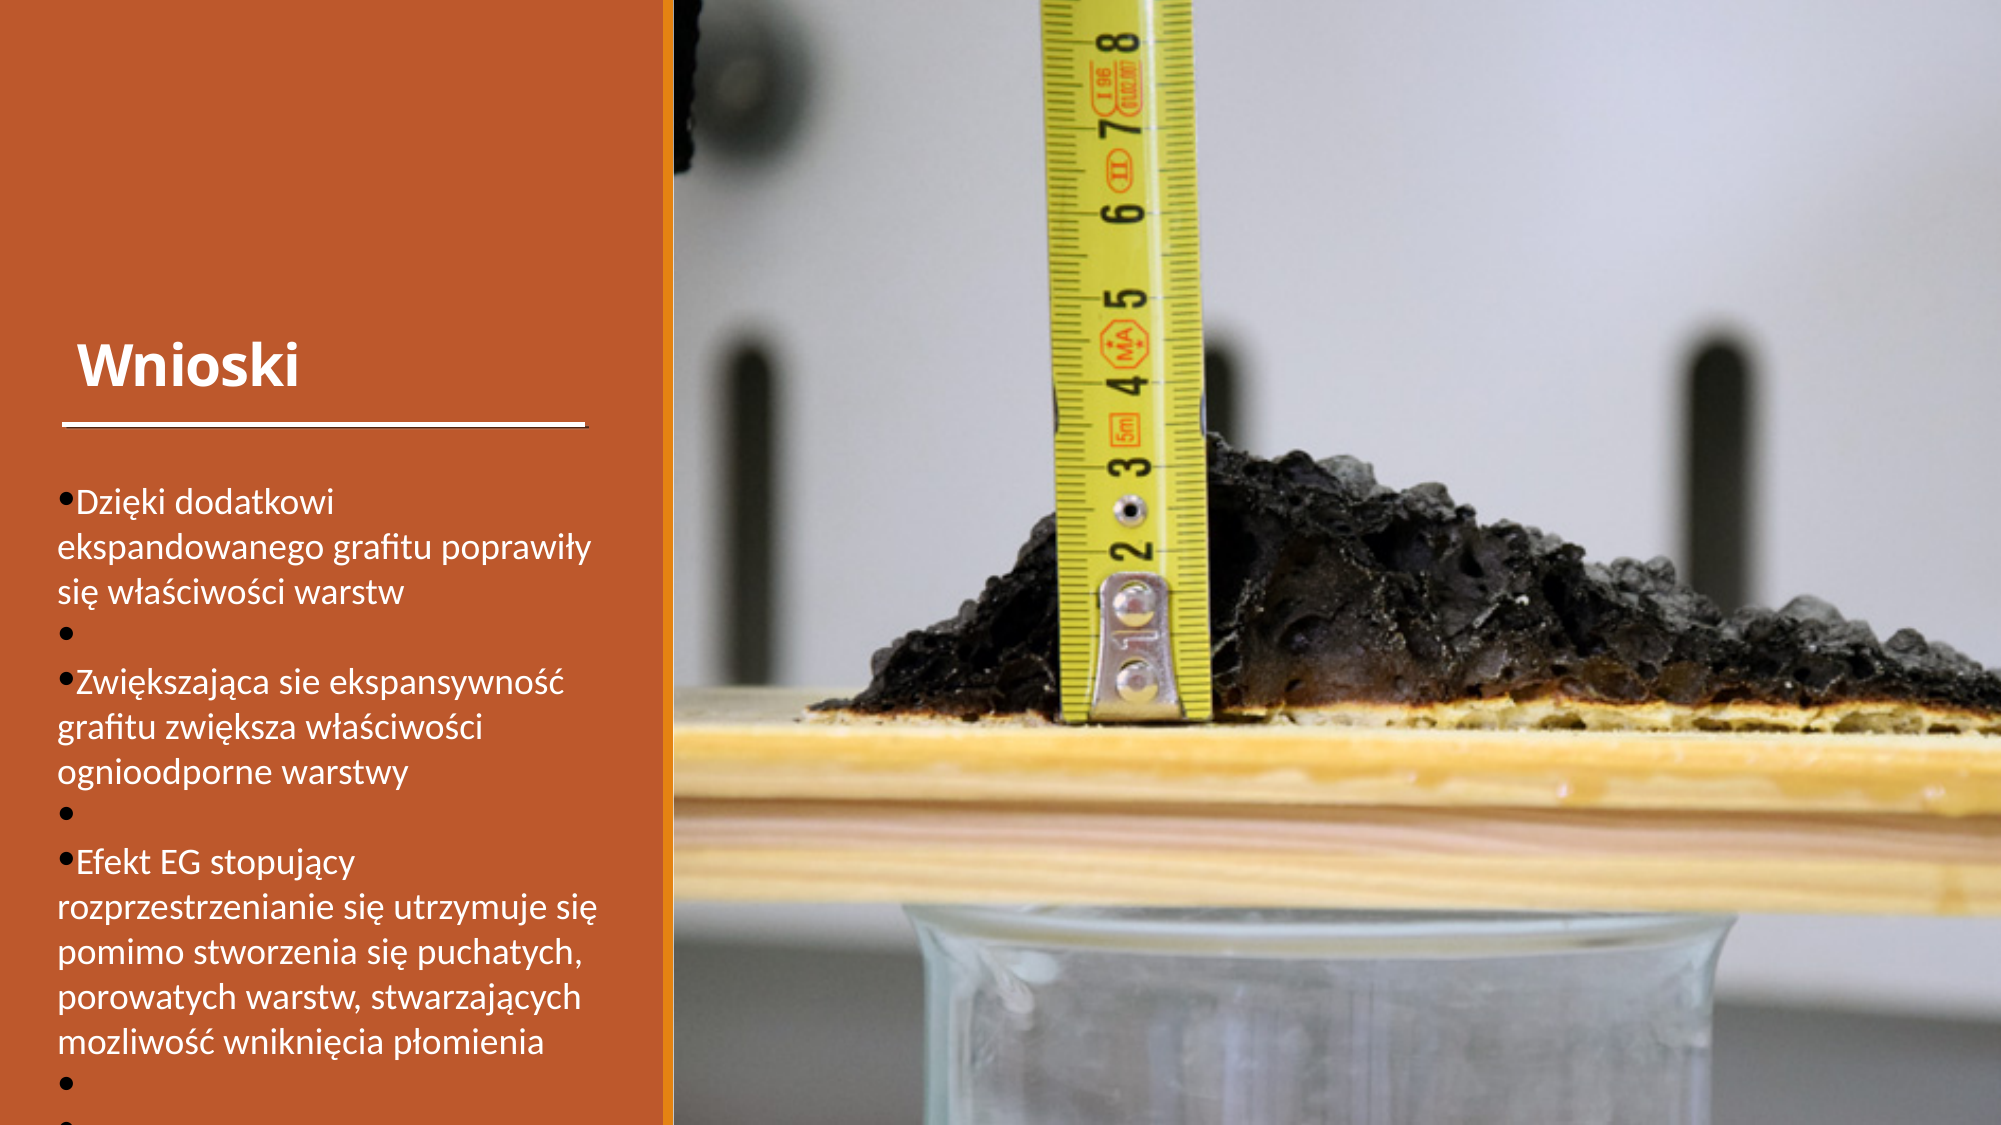

# Wnioski
Dzięki dodatkowi ekspandowanego grafitu poprawiły się właściwości warstw
Zwiększająca sie ekspansywność grafitu zwiększa właściwości ognioodporne warstwy
Efekt EG stopujący rozprzestrzenianie się utrzymuje się pomimo stworzenia się puchatych, porowatych warstw, stwarzających mozliwość wniknięcia płomienia